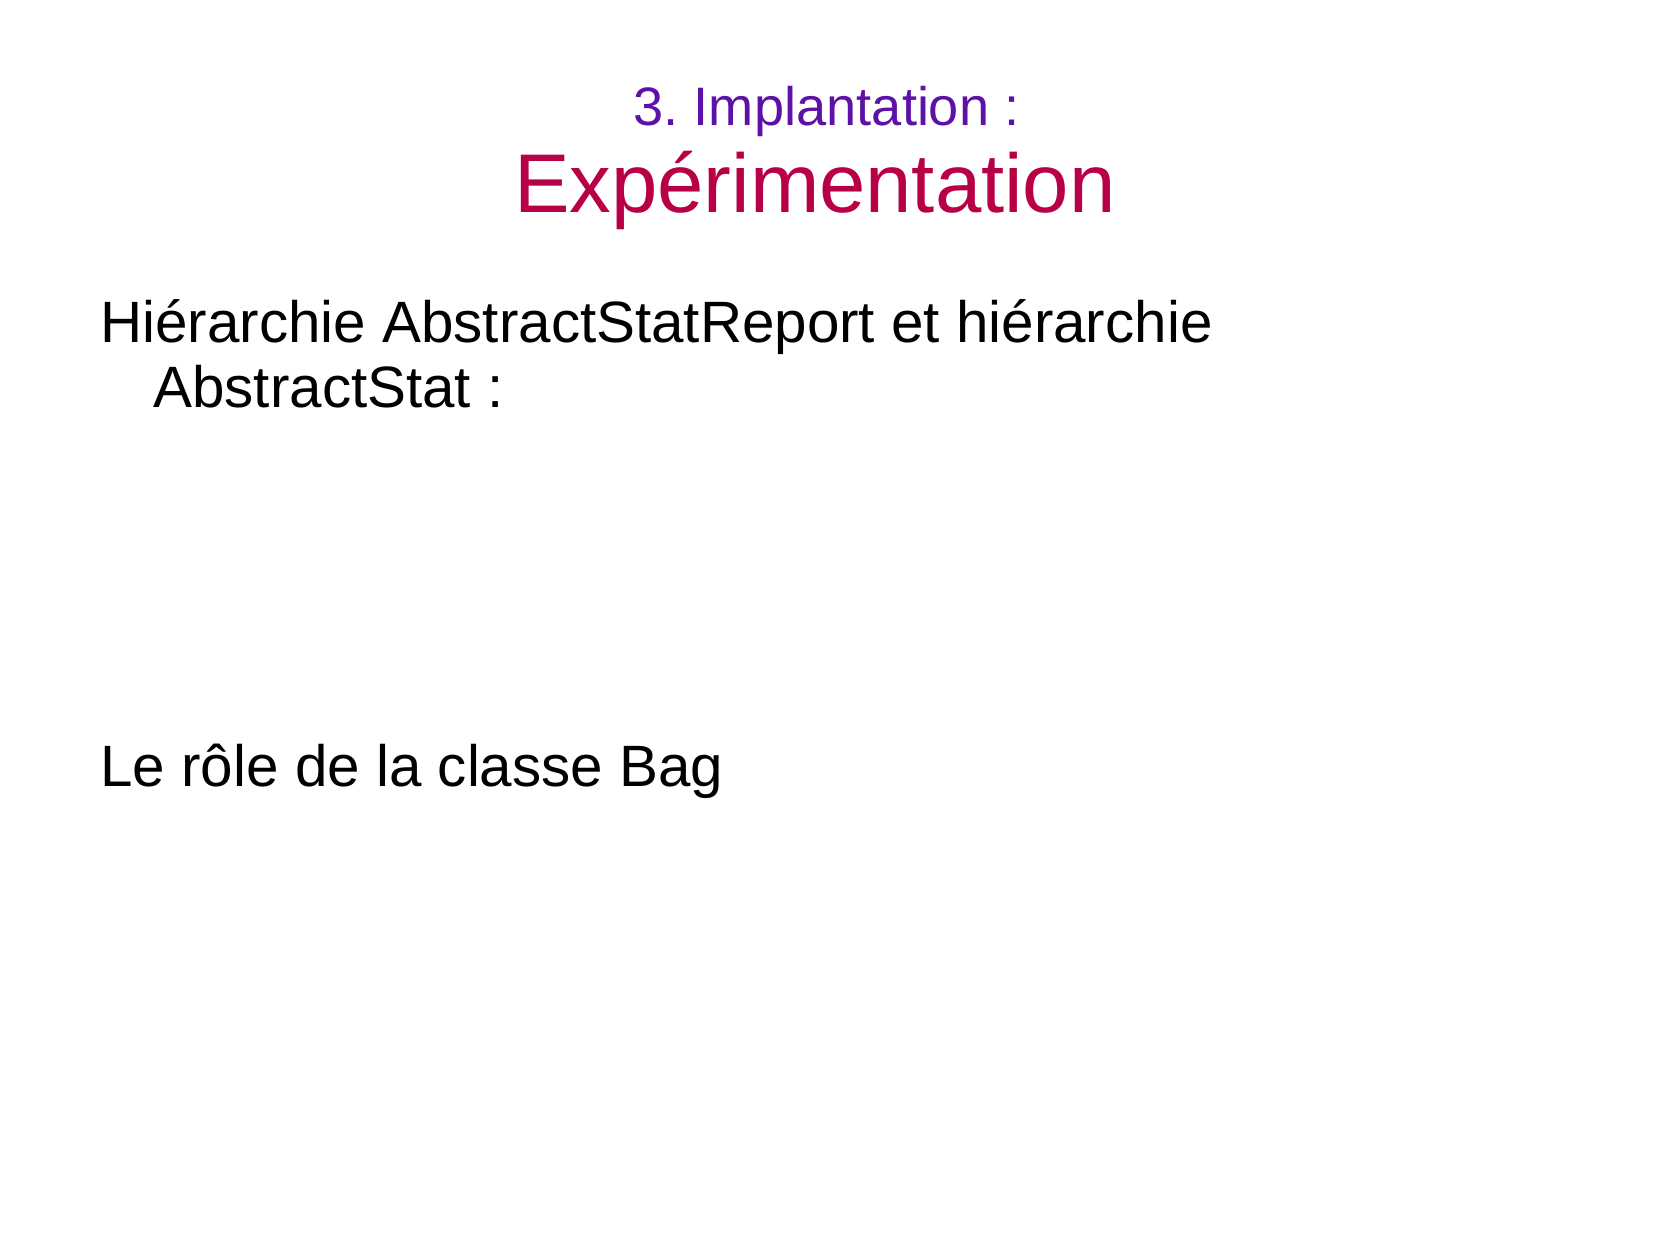

# 3. Implantation : Expérimentation
Hiérarchie AbstractStatReport et hiérarchie AbstractStat :
Le rôle de la classe Bag